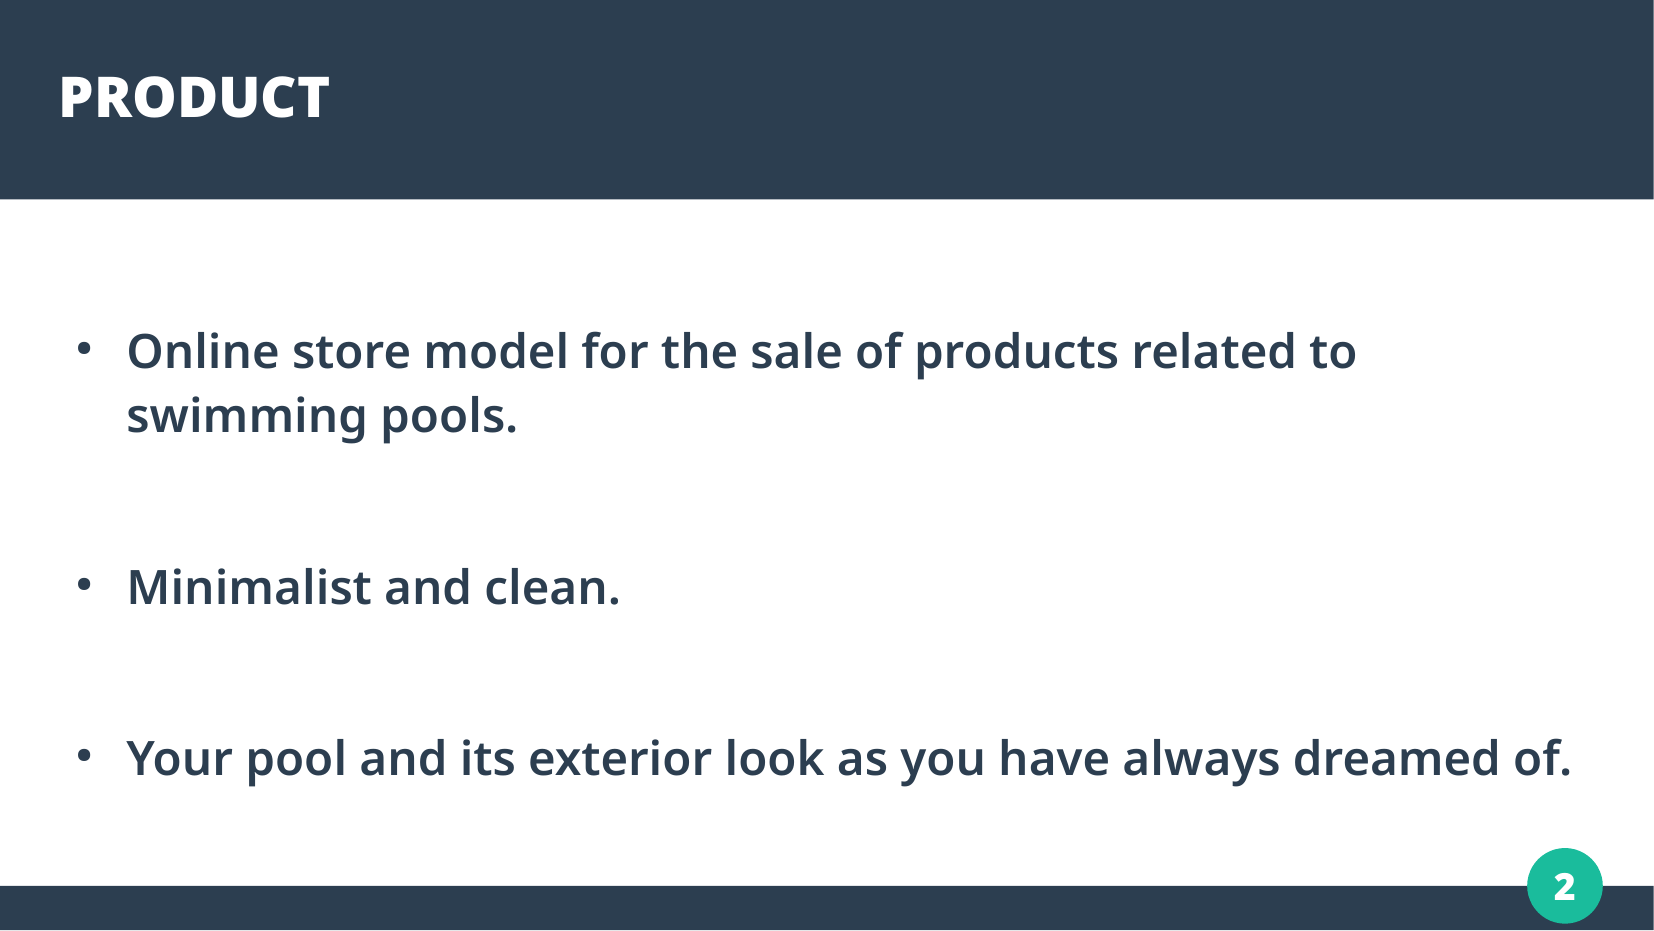

# PRODUCT
Online store model for the sale of products related to swimming pools.
Minimalist and clean.
Your pool and its exterior look as you have always dreamed of.